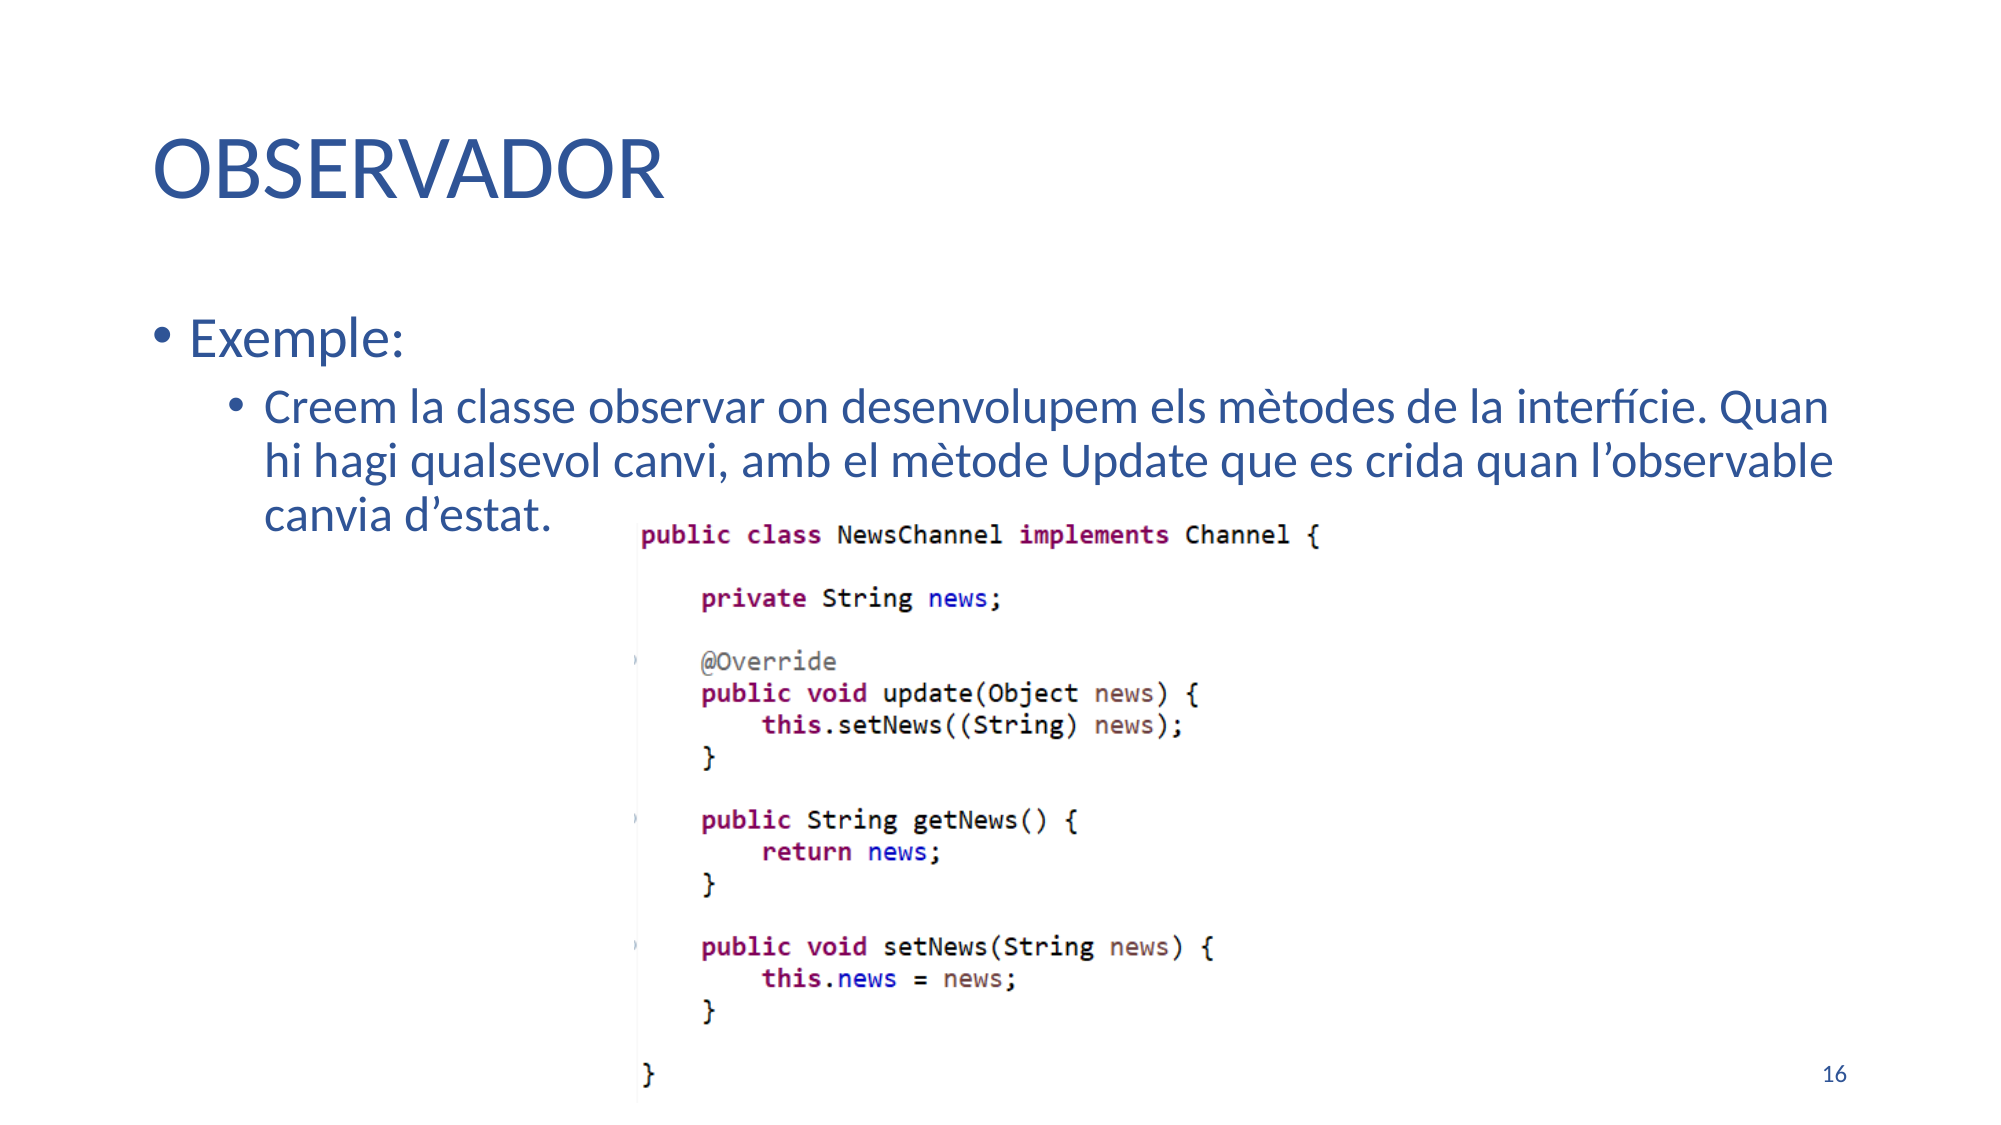

# OBSERVADOR
Exemple:
Creem la classe observar on desenvolupem els mètodes de la interfície. Quan hi hagi qualsevol canvi, amb el mètode Update que es crida quan l’observable canvia d’estat.